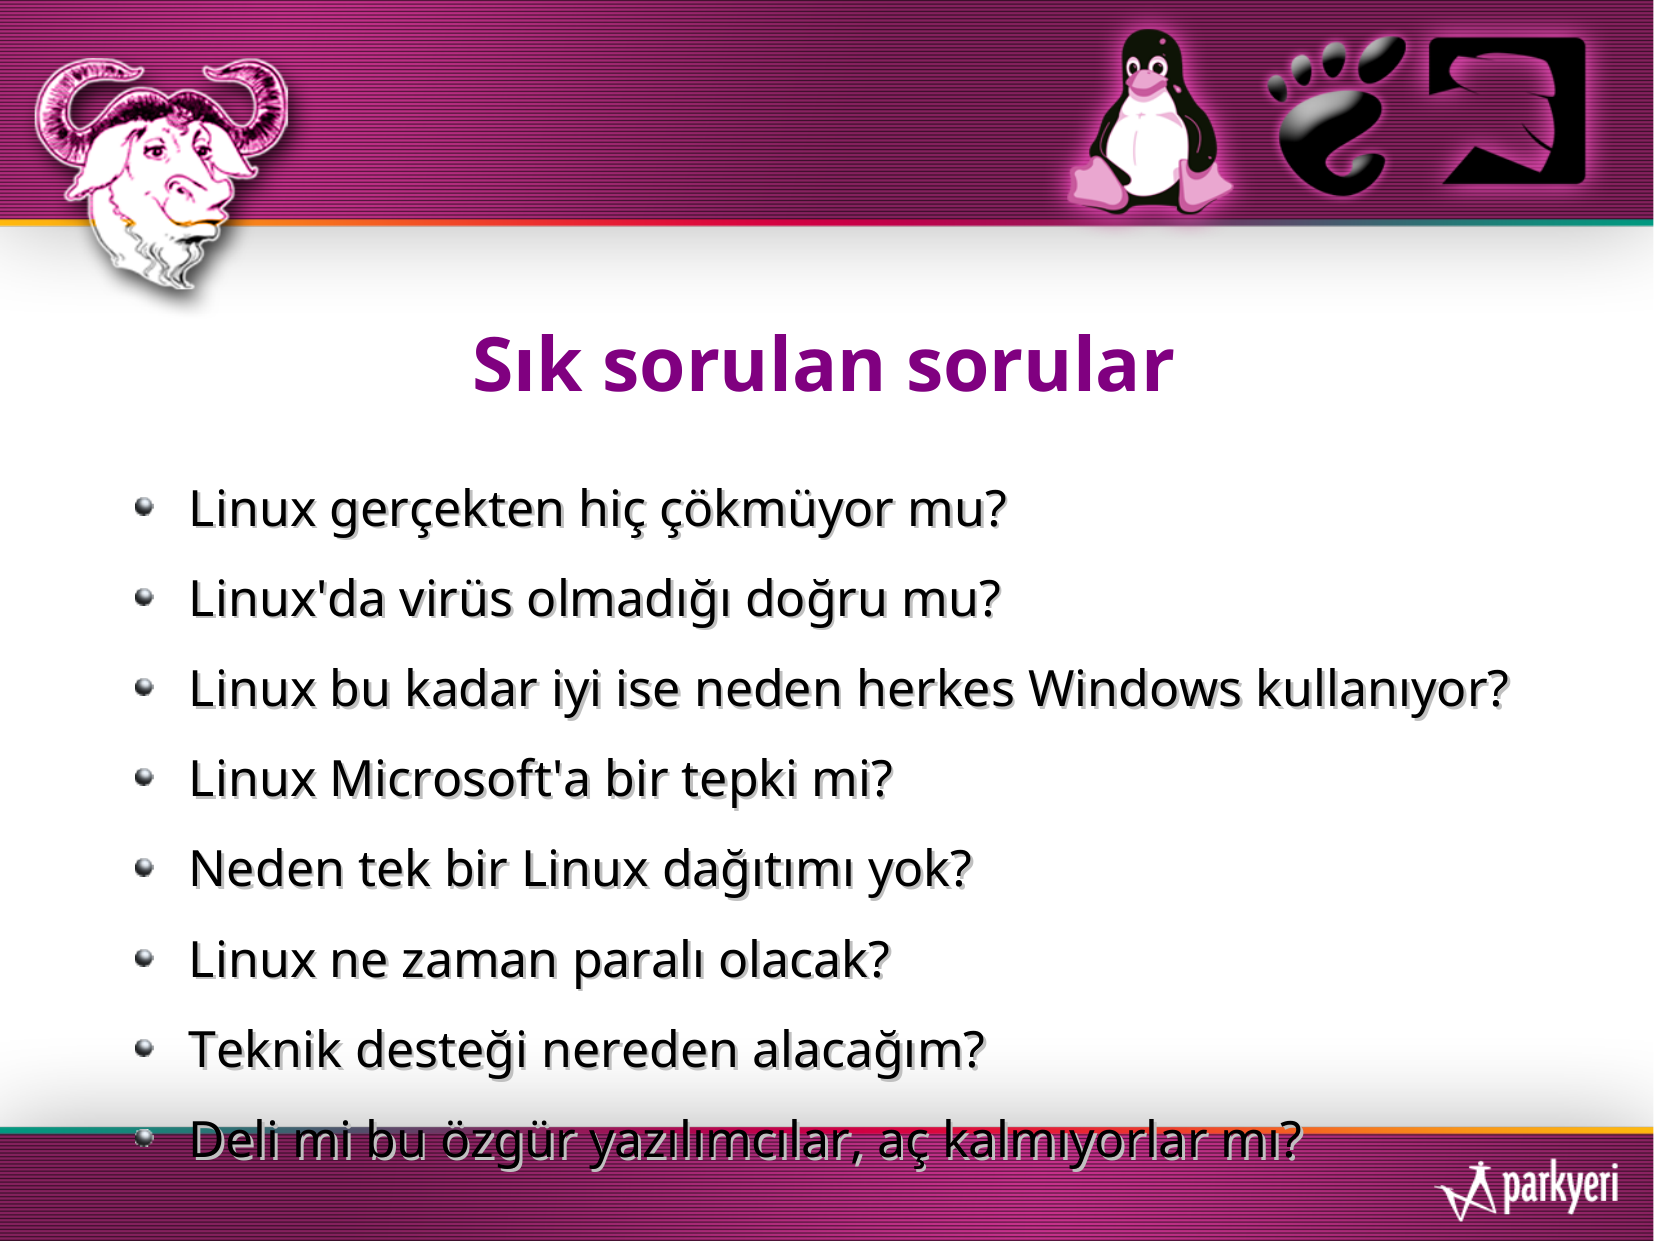

# Sık sorulan sorular
Linux gerçekten hiç çökmüyor mu?
Linux'da virüs olmadığı doğru mu?
Linux bu kadar iyi ise neden herkes Windows kullanıyor?
Linux Microsoft'a bir tepki mi?
Neden tek bir Linux dağıtımı yok?
Linux ne zaman paralı olacak?
Teknik desteği nereden alacağım?
Deli mi bu özgür yazılımcılar, aç kalmıyorlar mı?